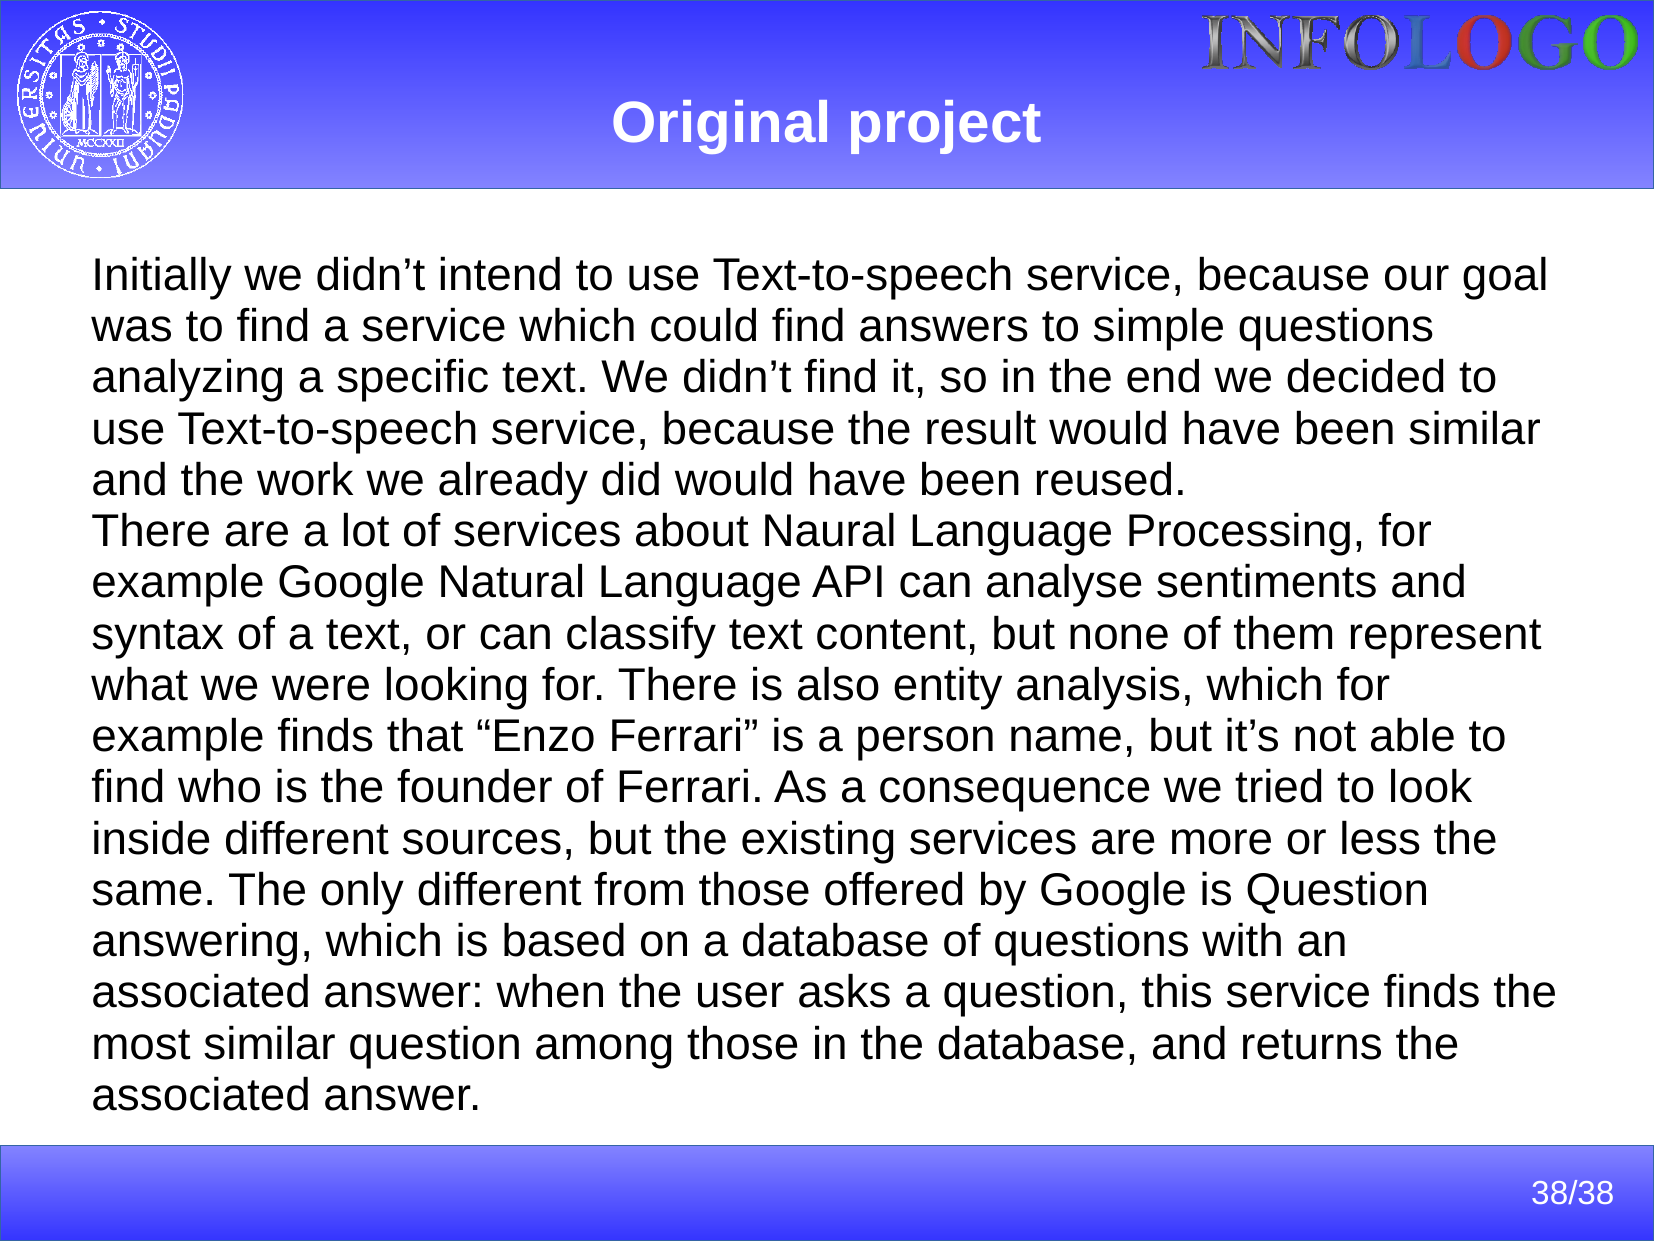

Original project
Initially we didn’t intend to use Text-to-speech service, because our goal was to find a service which could find answers to simple questions analyzing a specific text. We didn’t find it, so in the end we decided to use Text-to-speech service, because the result would have been similar and the work we already did would have been reused.
There are a lot of services about Naural Language Processing, for example Google Natural Language API can analyse sentiments and syntax of a text, or can classify text content, but none of them represent what we were looking for. There is also entity analysis, which for example finds that “Enzo Ferrari” is a person name, but it’s not able to find who is the founder of Ferrari. As a consequence we tried to look inside different sources, but the existing services are more or less the same. The only different from those offered by Google is Question answering, which is based on a database of questions with an associated answer: when the user asks a question, this service finds the most similar question among those in the database, and returns the associated answer.
38/38